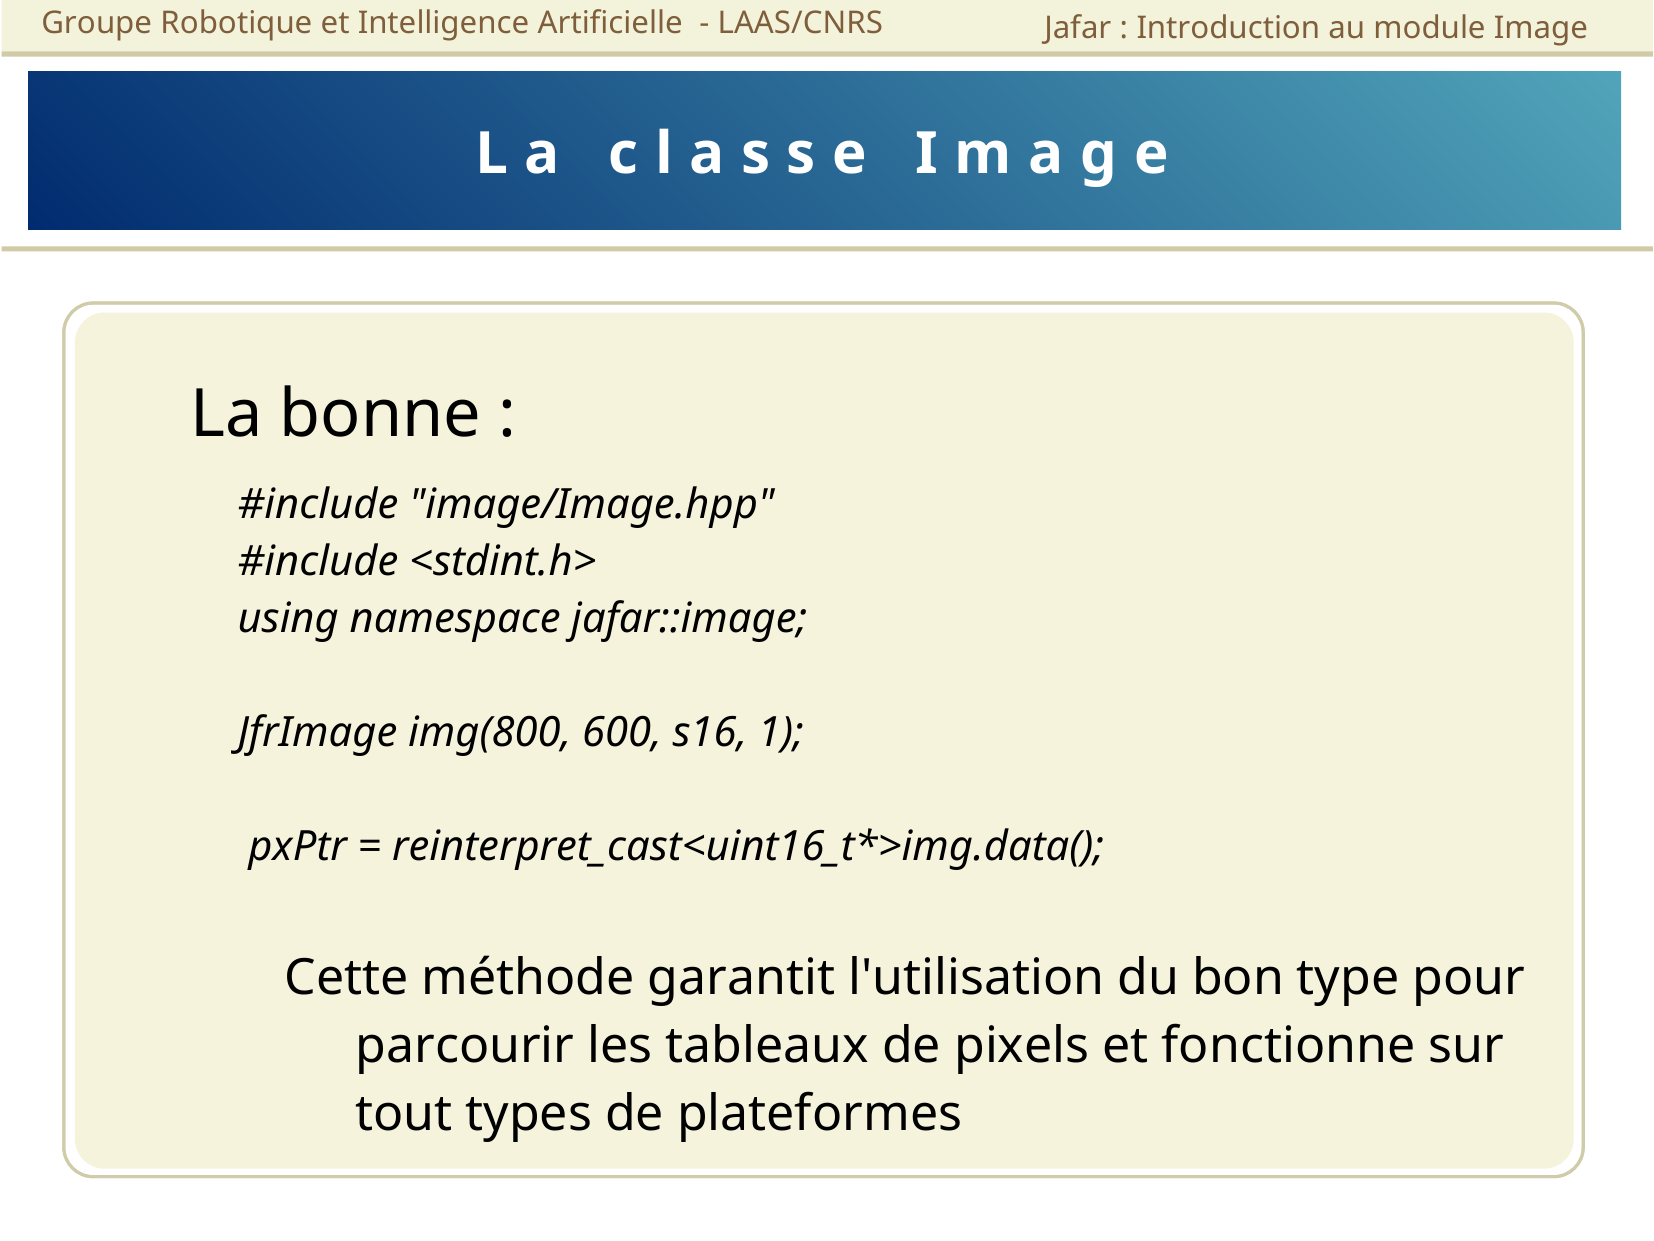

# La classe Image
La bonne :
#include "image/Image.hpp"
#include <stdint.h>
using namespace jafar::image;
JfrImage img(800, 600, s16, 1);
 pxPtr = reinterpret_cast<uint16_t*>img.data();
Cette méthode garantit l'utilisation du bon type pour parcourir les tableaux de pixels et fonctionne sur tout types de plateformes